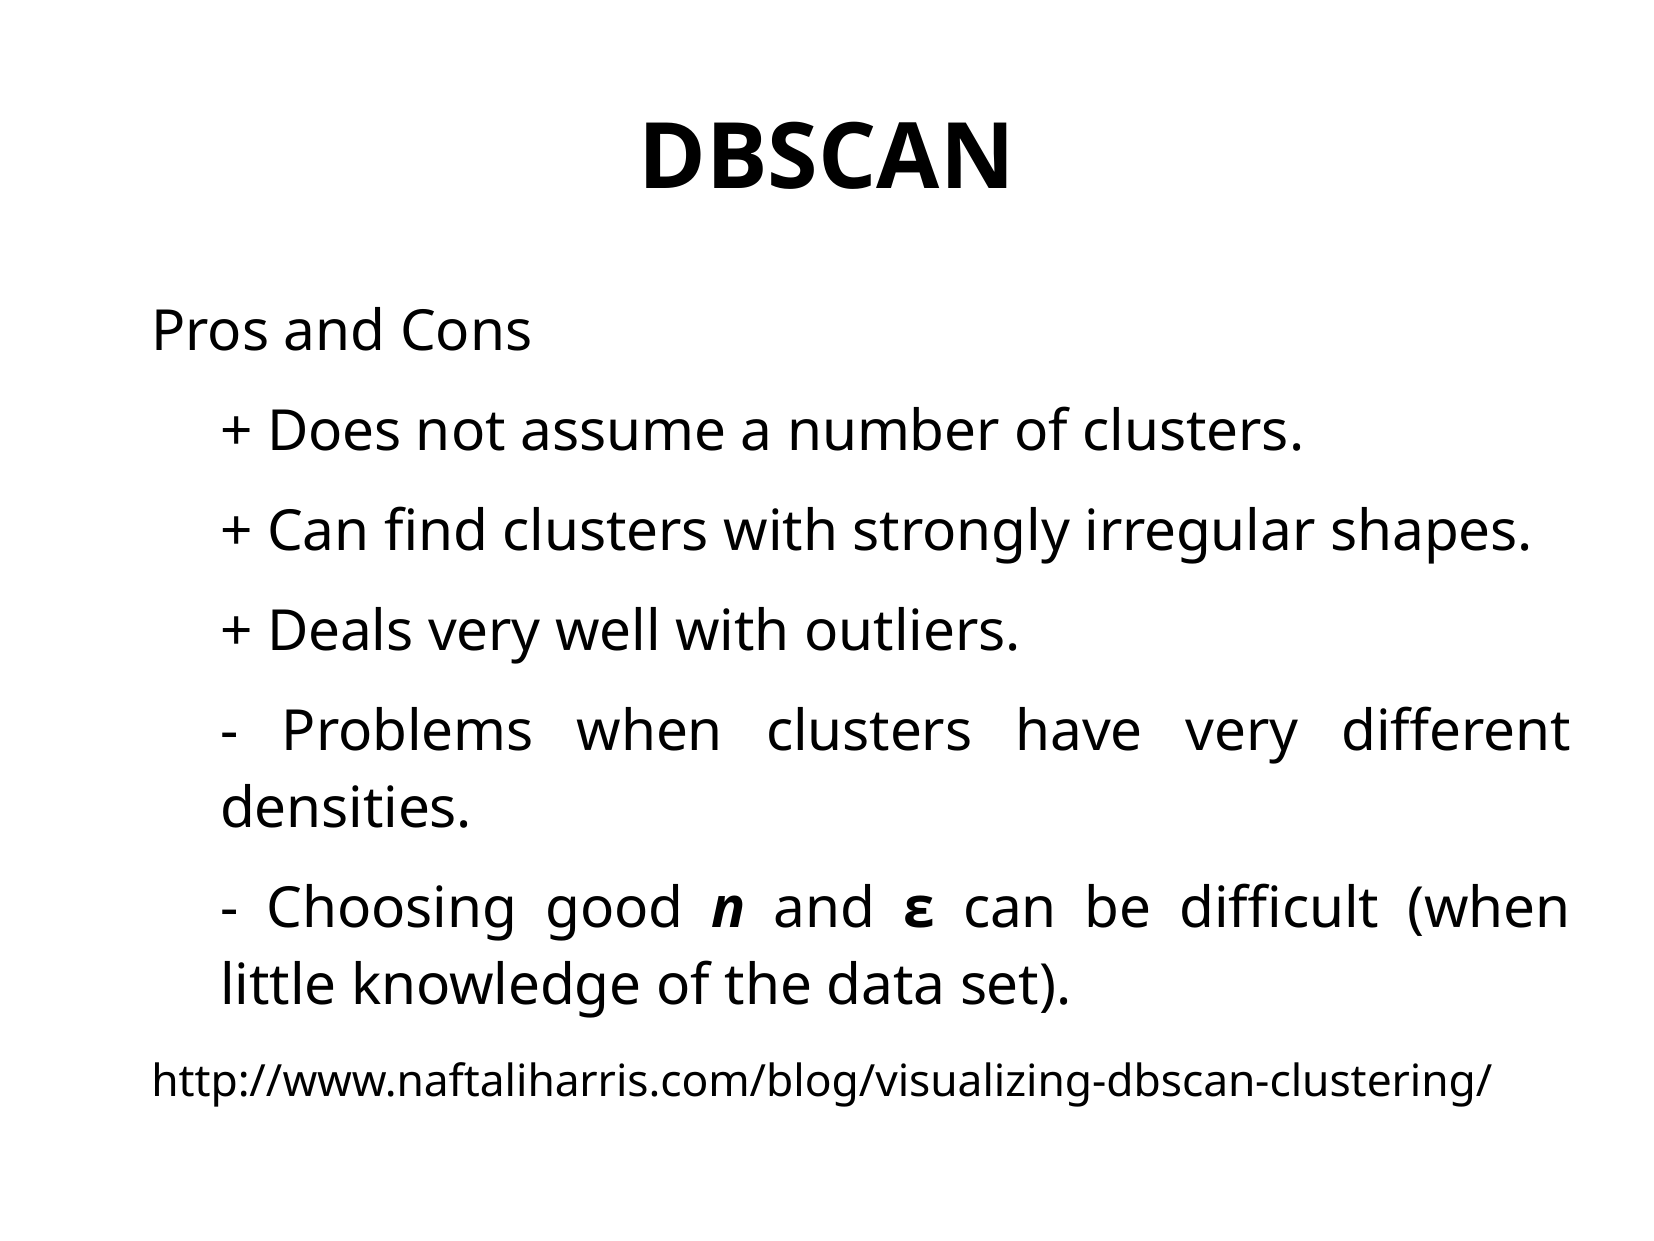

# DBSCAN
Pros and Cons
+ Does not assume a number of clusters.
+ Can find clusters with strongly irregular shapes.
+ Deals very well with outliers.
- Problems when clusters have very different densities.
- Choosing good n and ε can be difficult (when little knowledge of the data set).
http://www.naftaliharris.com/blog/visualizing-dbscan-clustering/